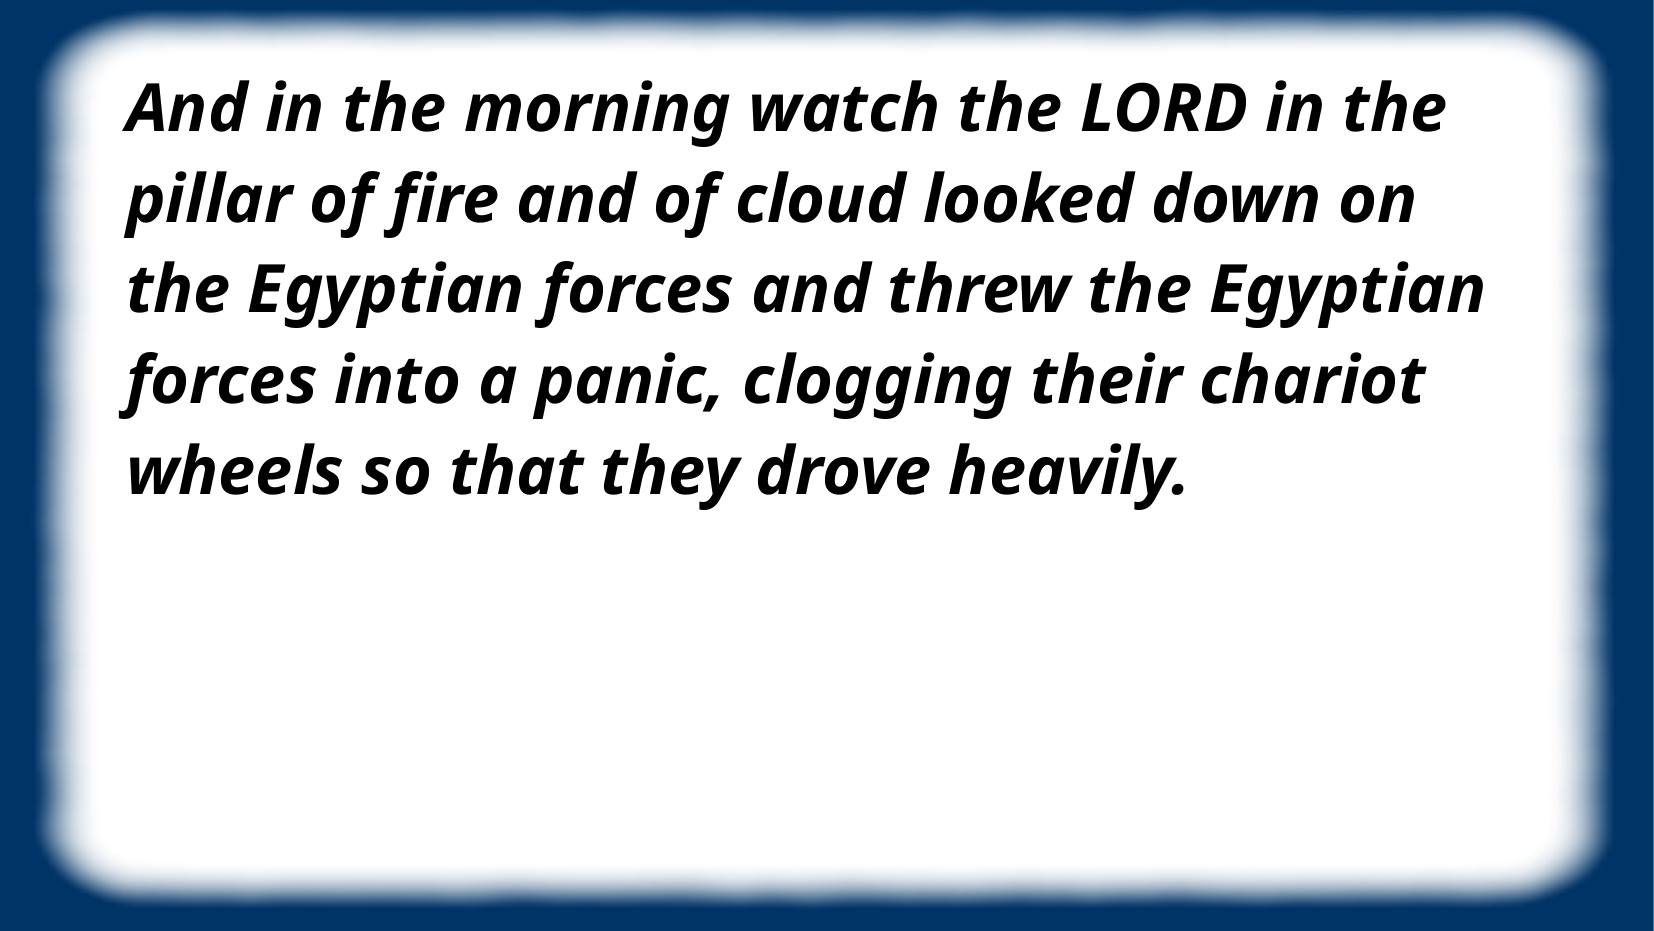

And in the morning watch the Lord in the pillar of fire and of cloud looked down on the Egyptian forces and threw the Egyptian forces into a panic, clogging their chariot wheels so that they drove heavily.